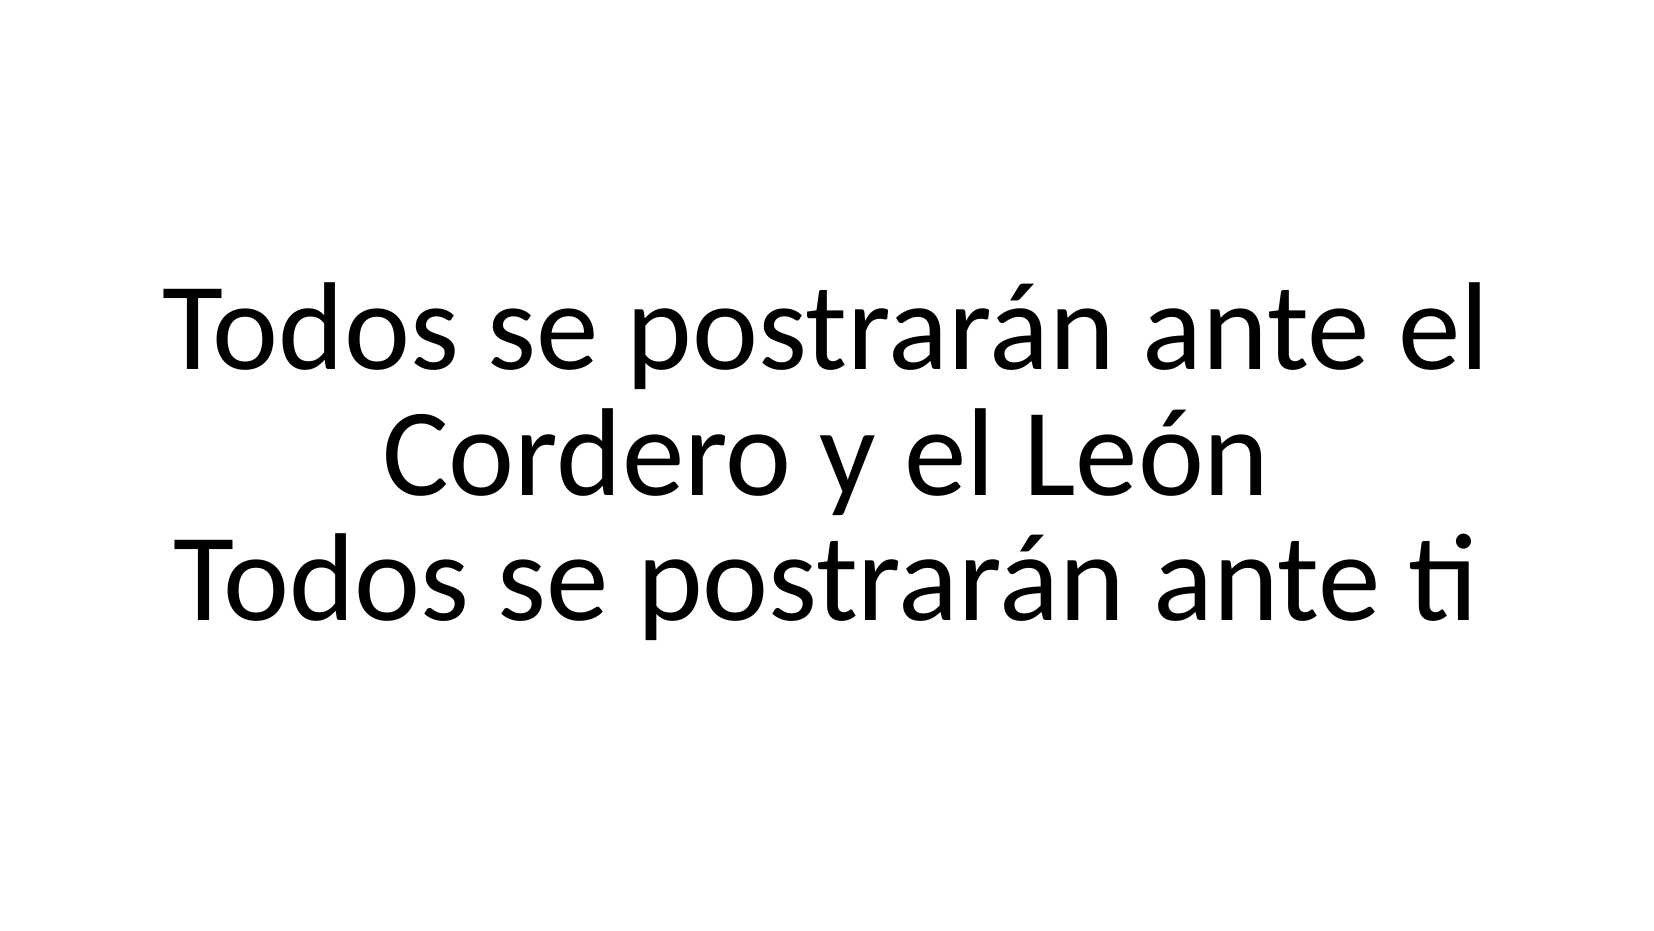

# Todos se postrarán ante el Cordero y el León Todos se postrarán ante ti